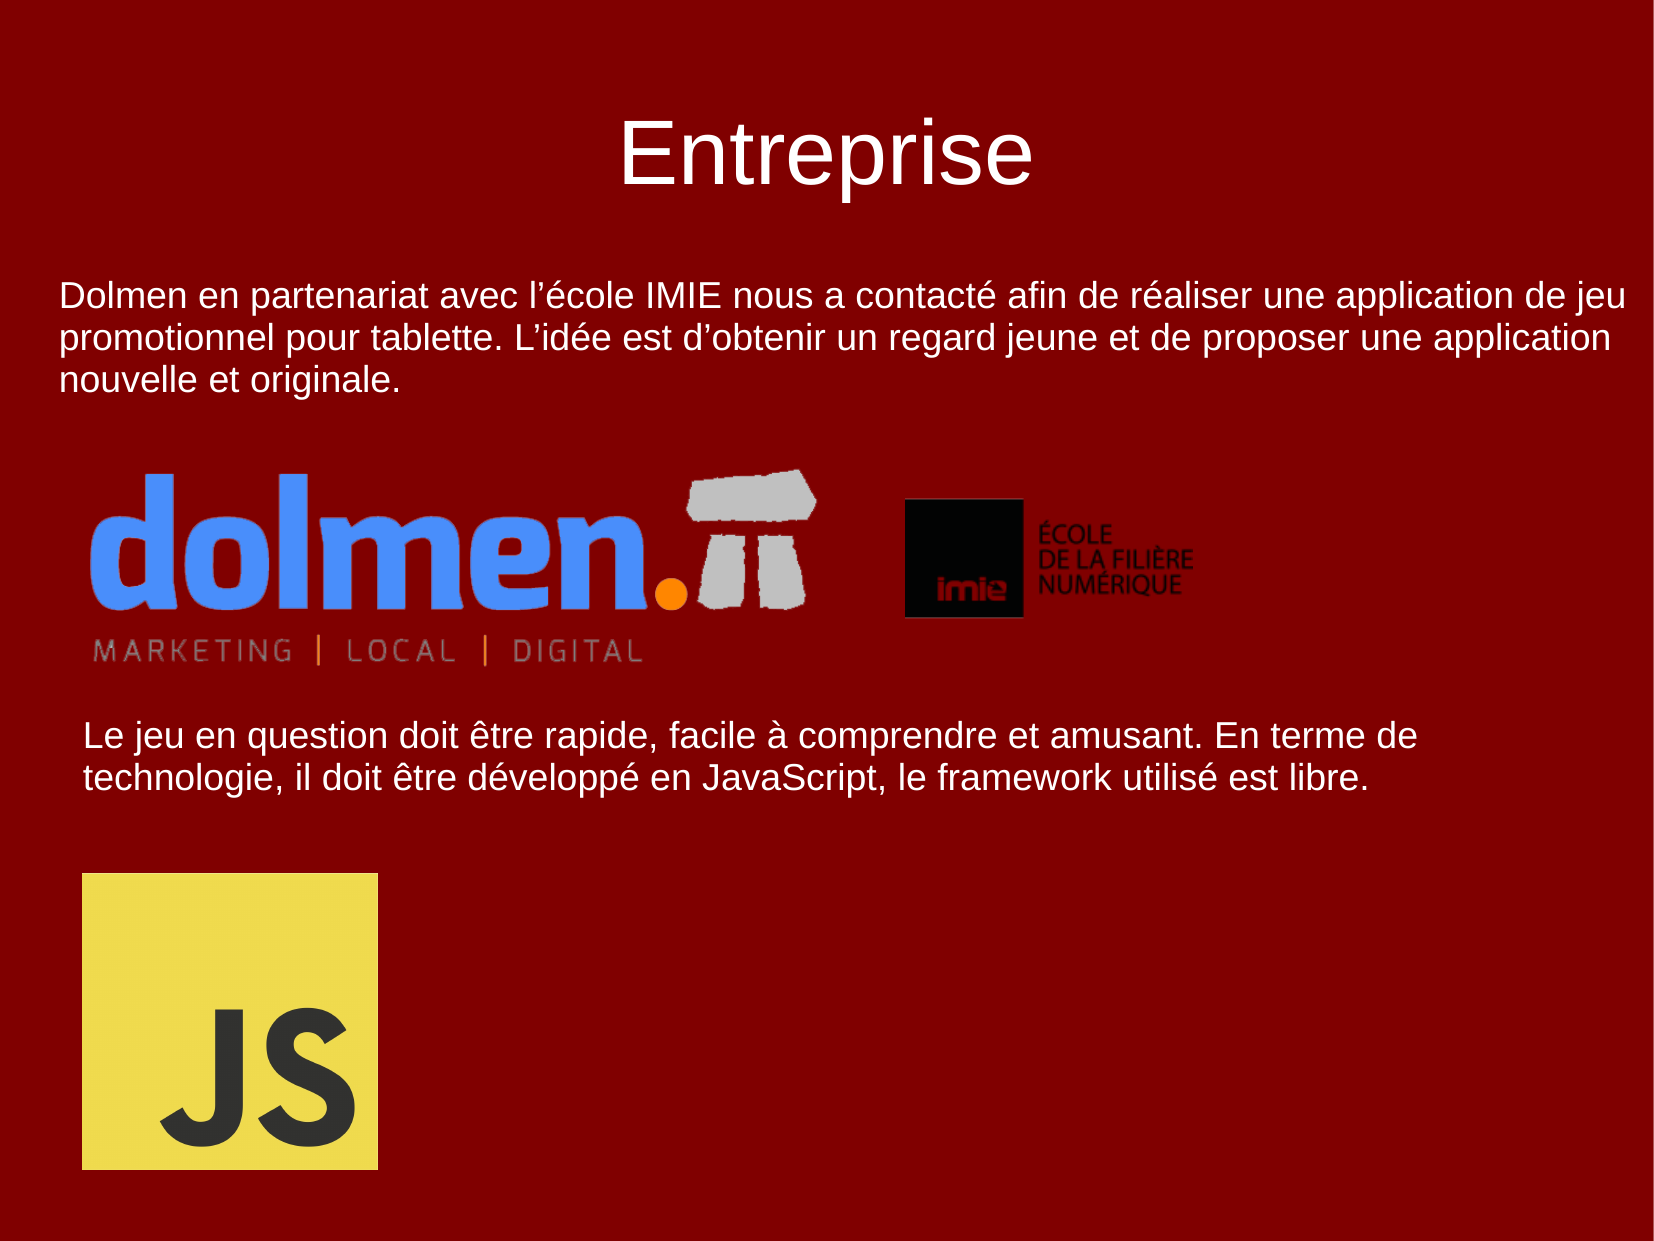

# Entreprise
Dolmen en partenariat avec l’école IMIE nous a contacté afin de réaliser une application de jeu promotionnel pour tablette. L’idée est d’obtenir un regard jeune et de proposer une application nouvelle et originale.
Le jeu en question doit être rapide, facile à comprendre et amusant. En terme de technologie, il doit être développé en JavaScript, le framework utilisé est libre.